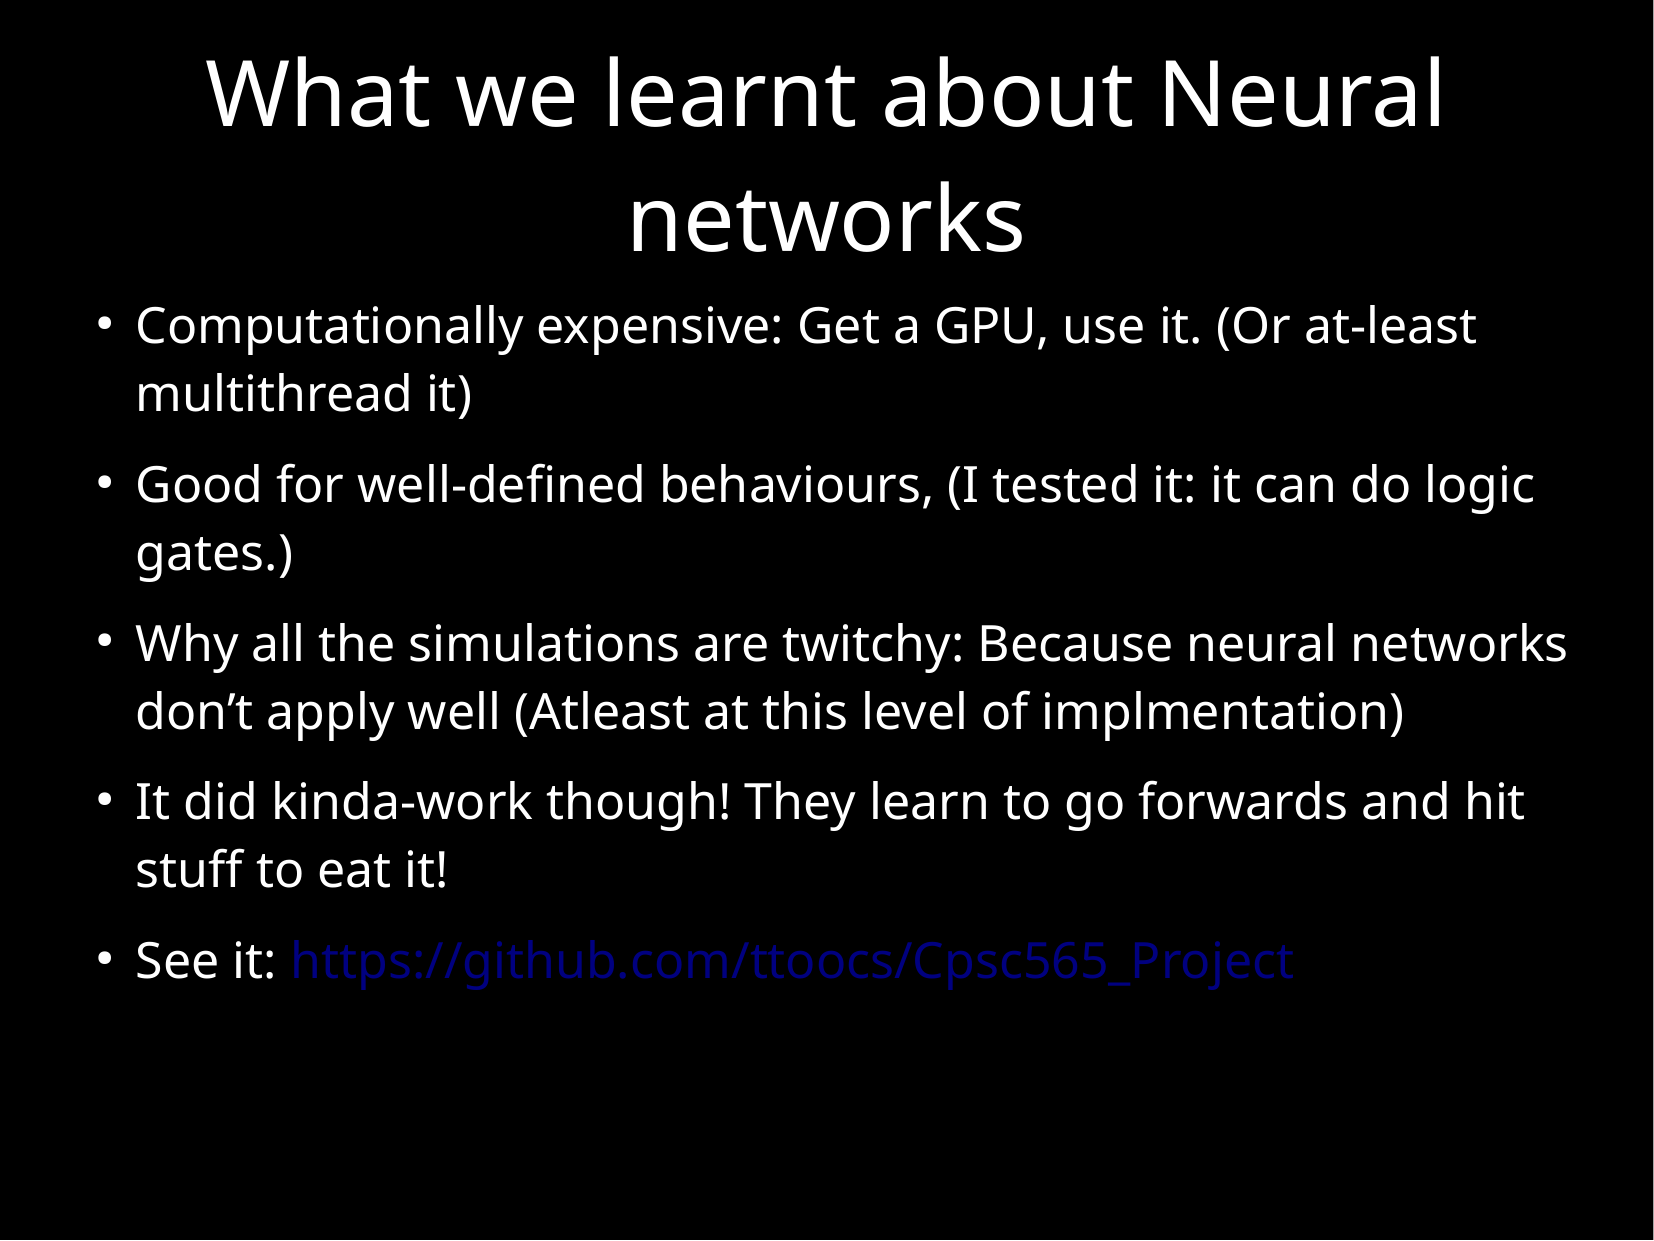

# What we learnt about Neural networks
Computationally expensive: Get a GPU, use it. (Or at-least multithread it)
Good for well-defined behaviours, (I tested it: it can do logic gates.)
Why all the simulations are twitchy: Because neural networks don’t apply well (Atleast at this level of implmentation)
It did kinda-work though! They learn to go forwards and hit stuff to eat it!
See it: https://github.com/ttoocs/Cpsc565_Project